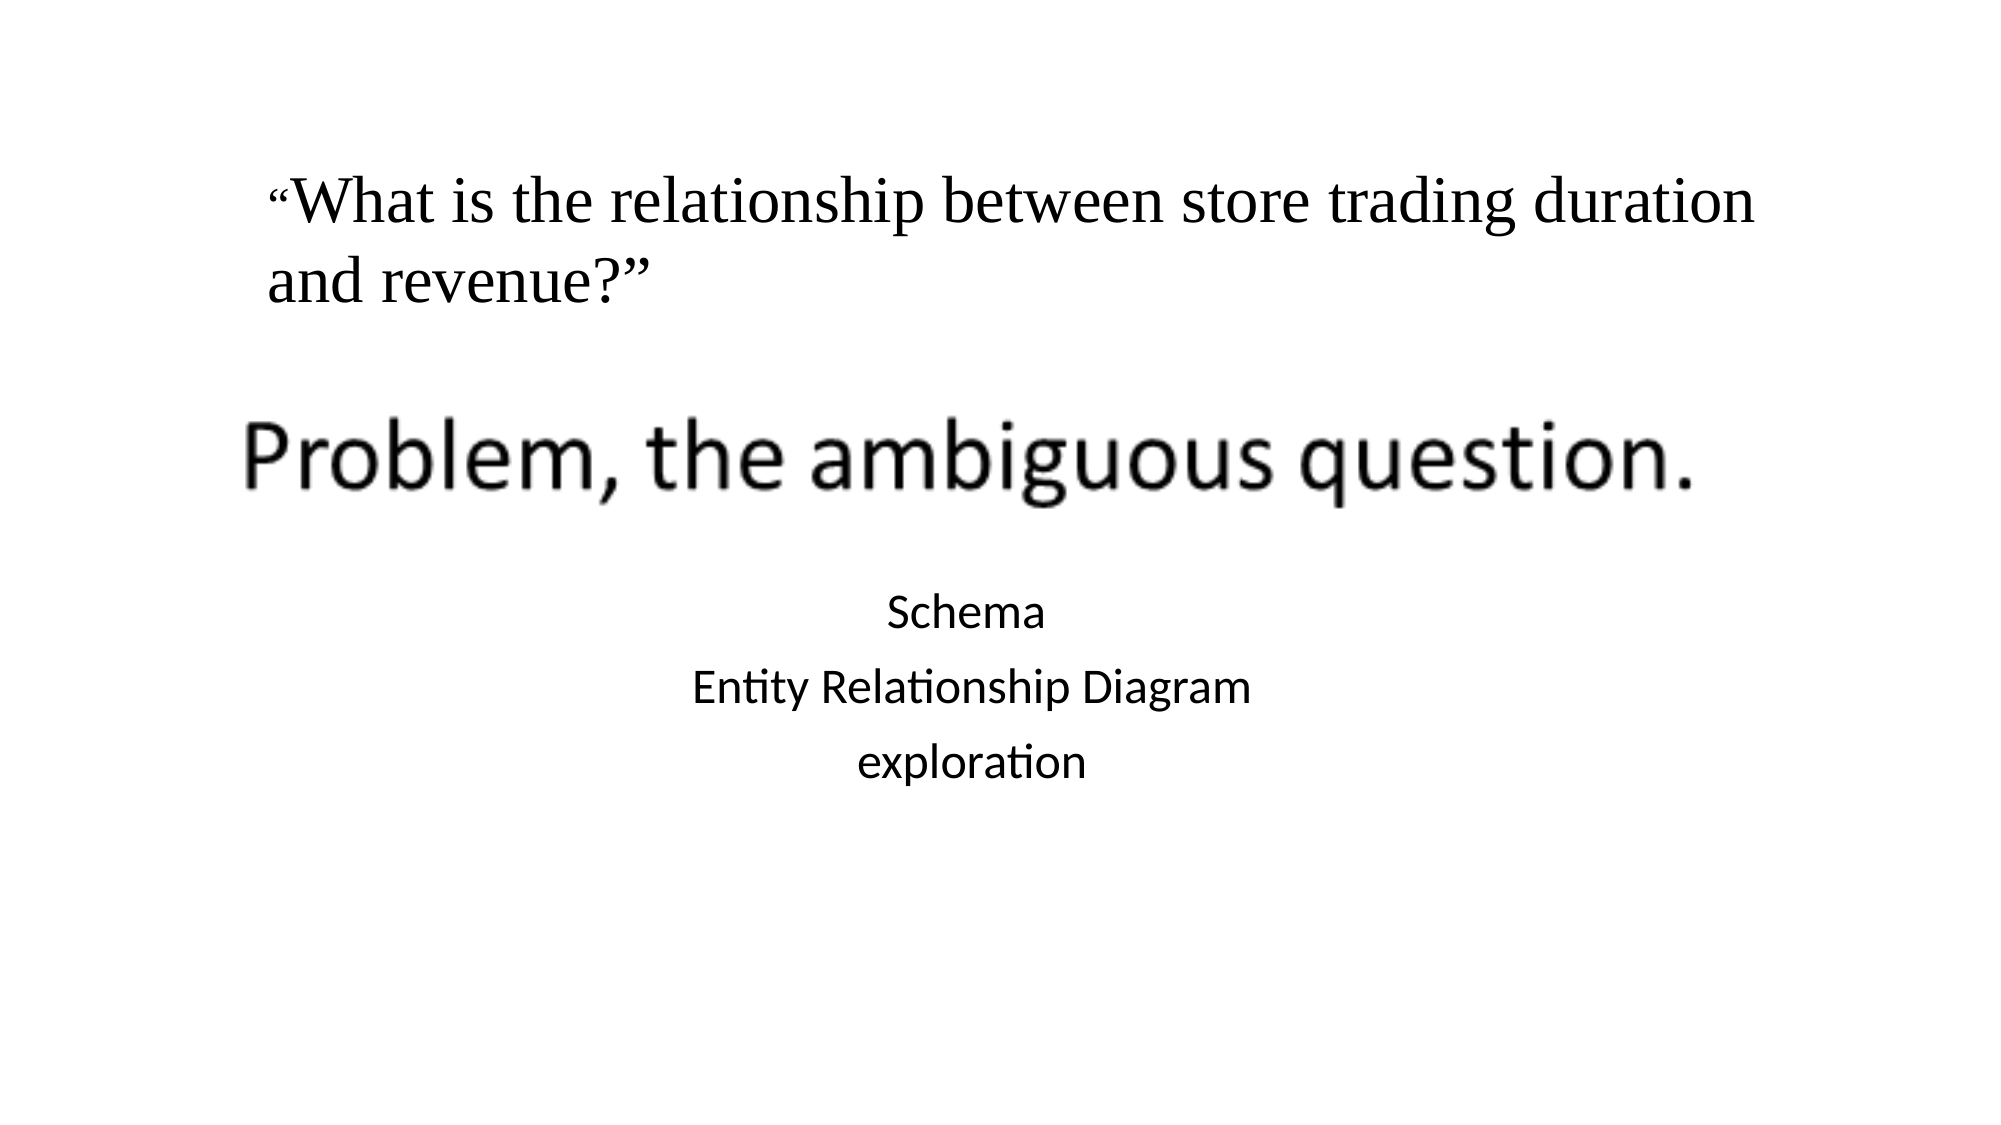

“What is the relationship between store trading duration and revenue?”
Schema
Entity Relationship Diagram
exploration